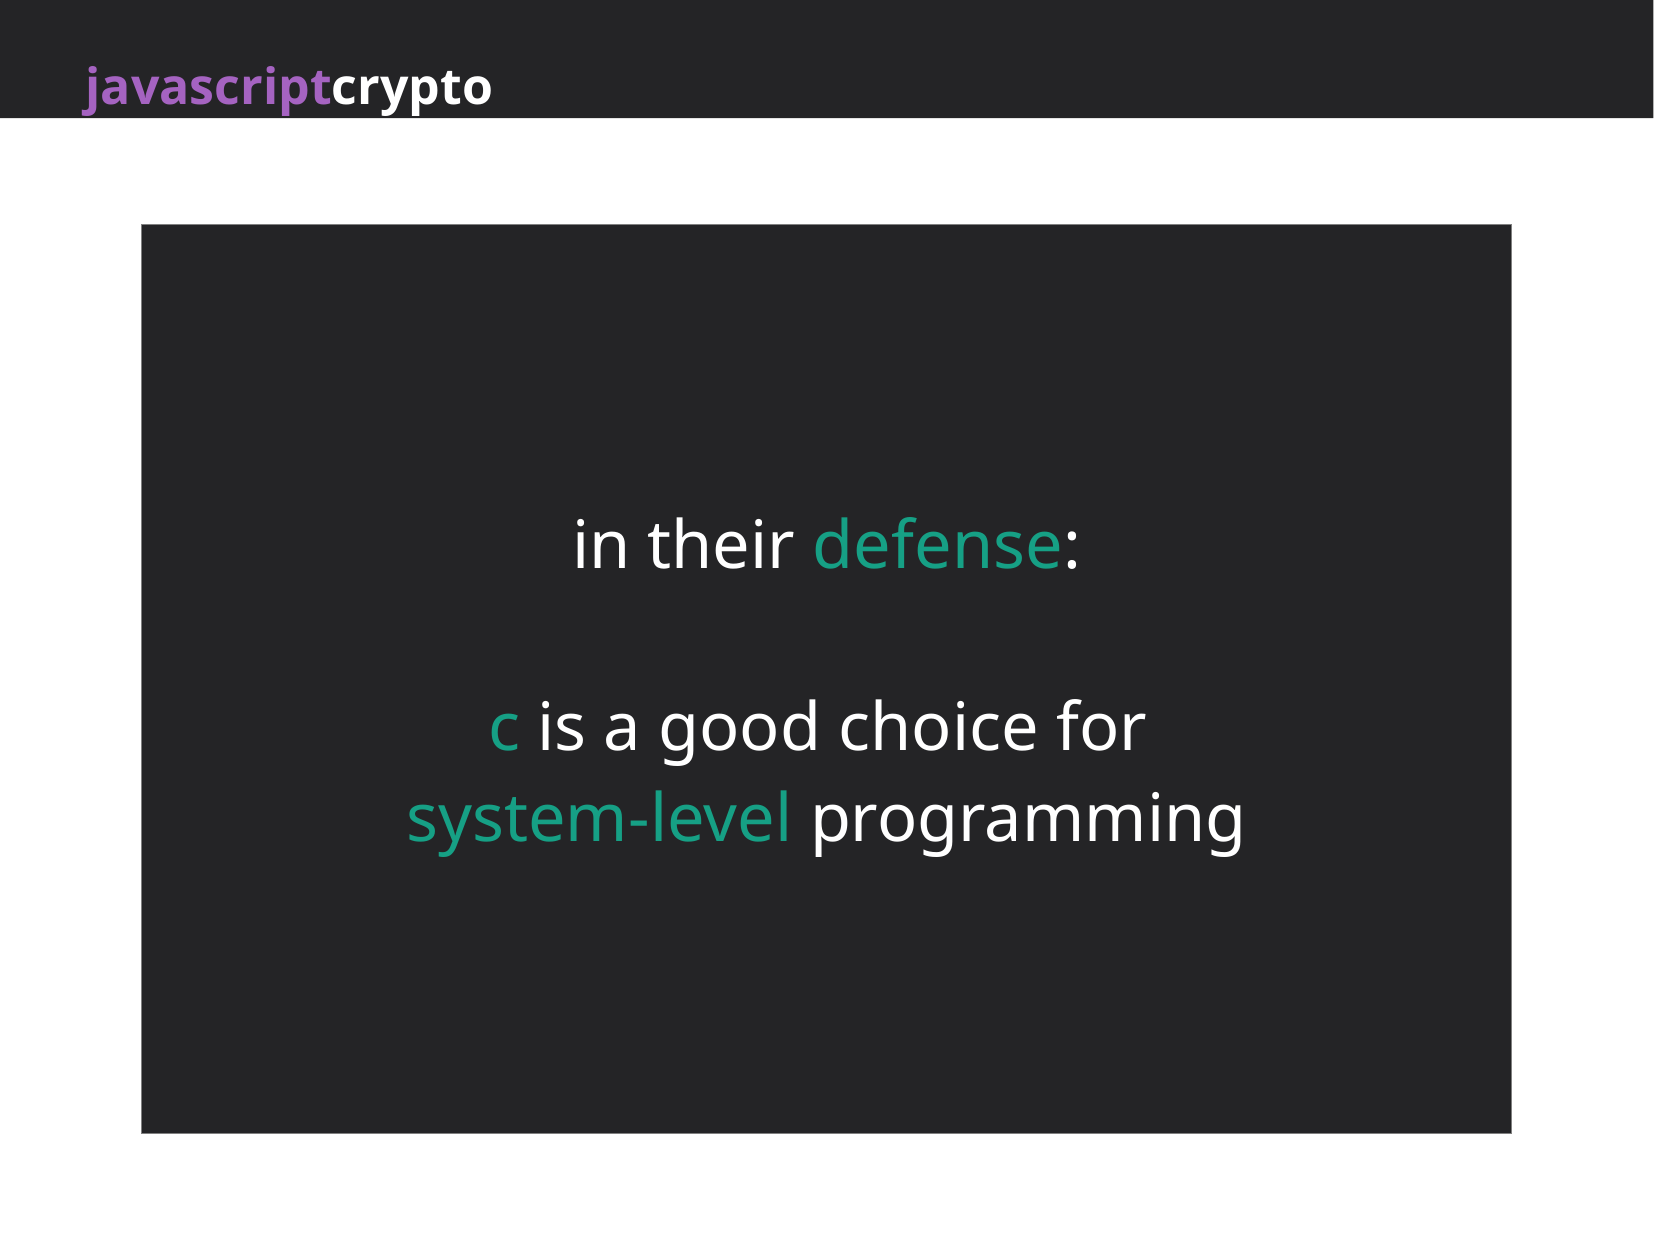

javascriptcrypto
in their defense:
c is a good choice for
system-level programming